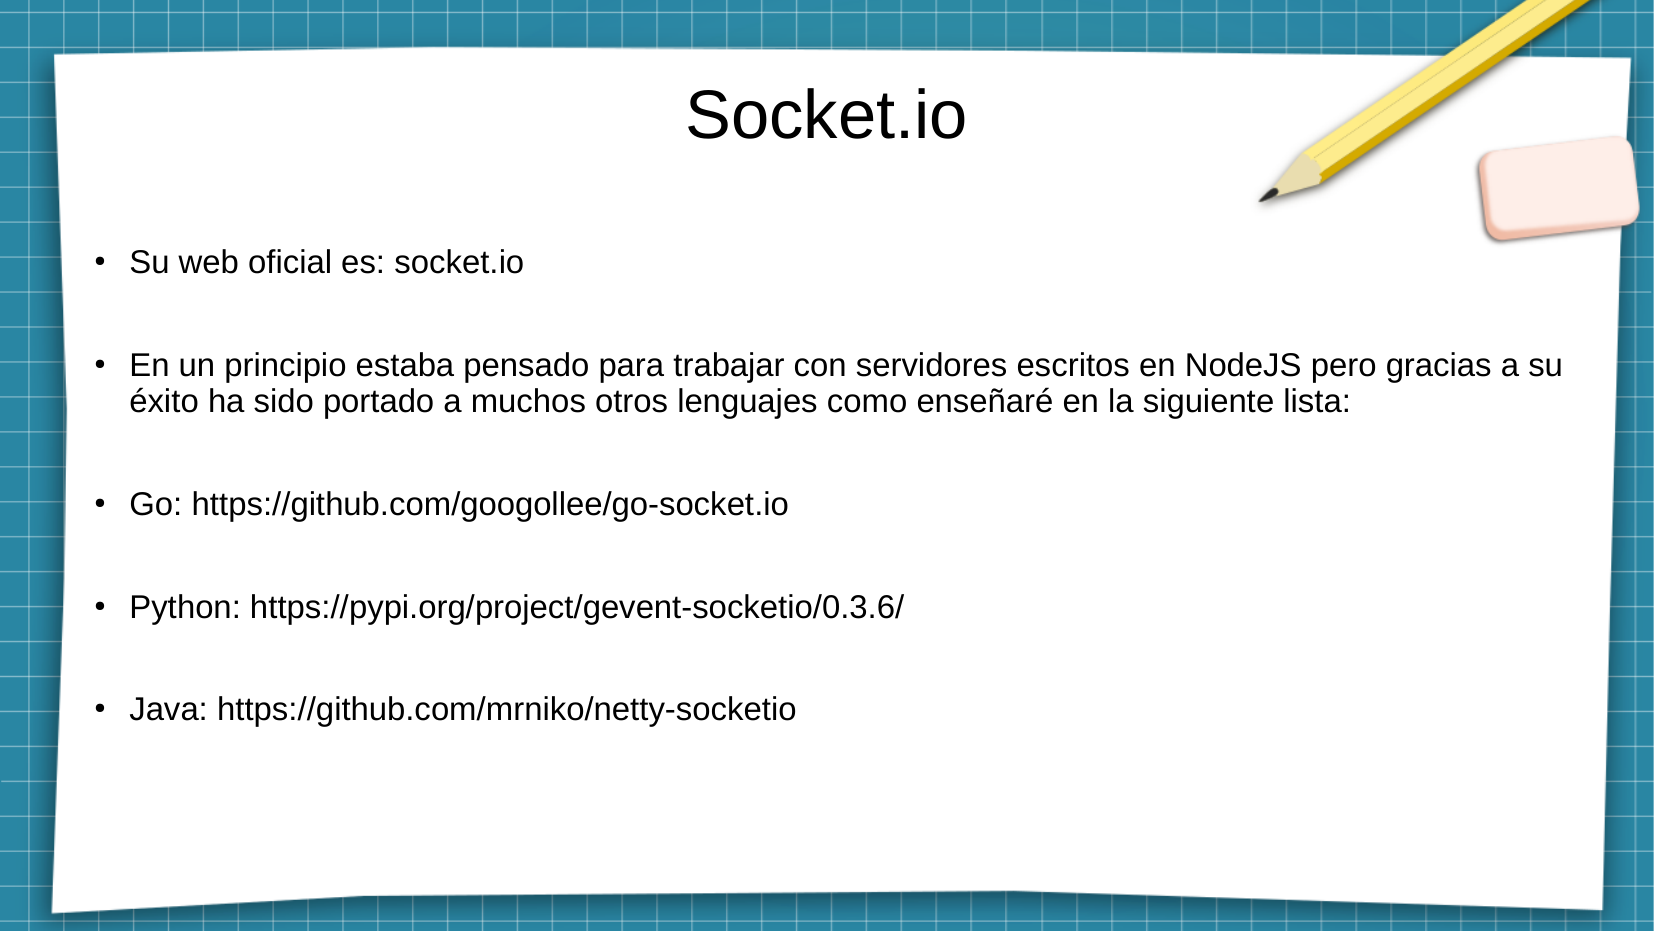

# Socket.io
Su web oficial es: socket.io
En un principio estaba pensado para trabajar con servidores escritos en NodeJS pero gracias a su éxito ha sido portado a muchos otros lenguajes como enseñaré en la siguiente lista:
Go: https://github.com/googollee/go-socket.io
Python: https://pypi.org/project/gevent-socketio/0.3.6/
Java: https://github.com/mrniko/netty-socketio